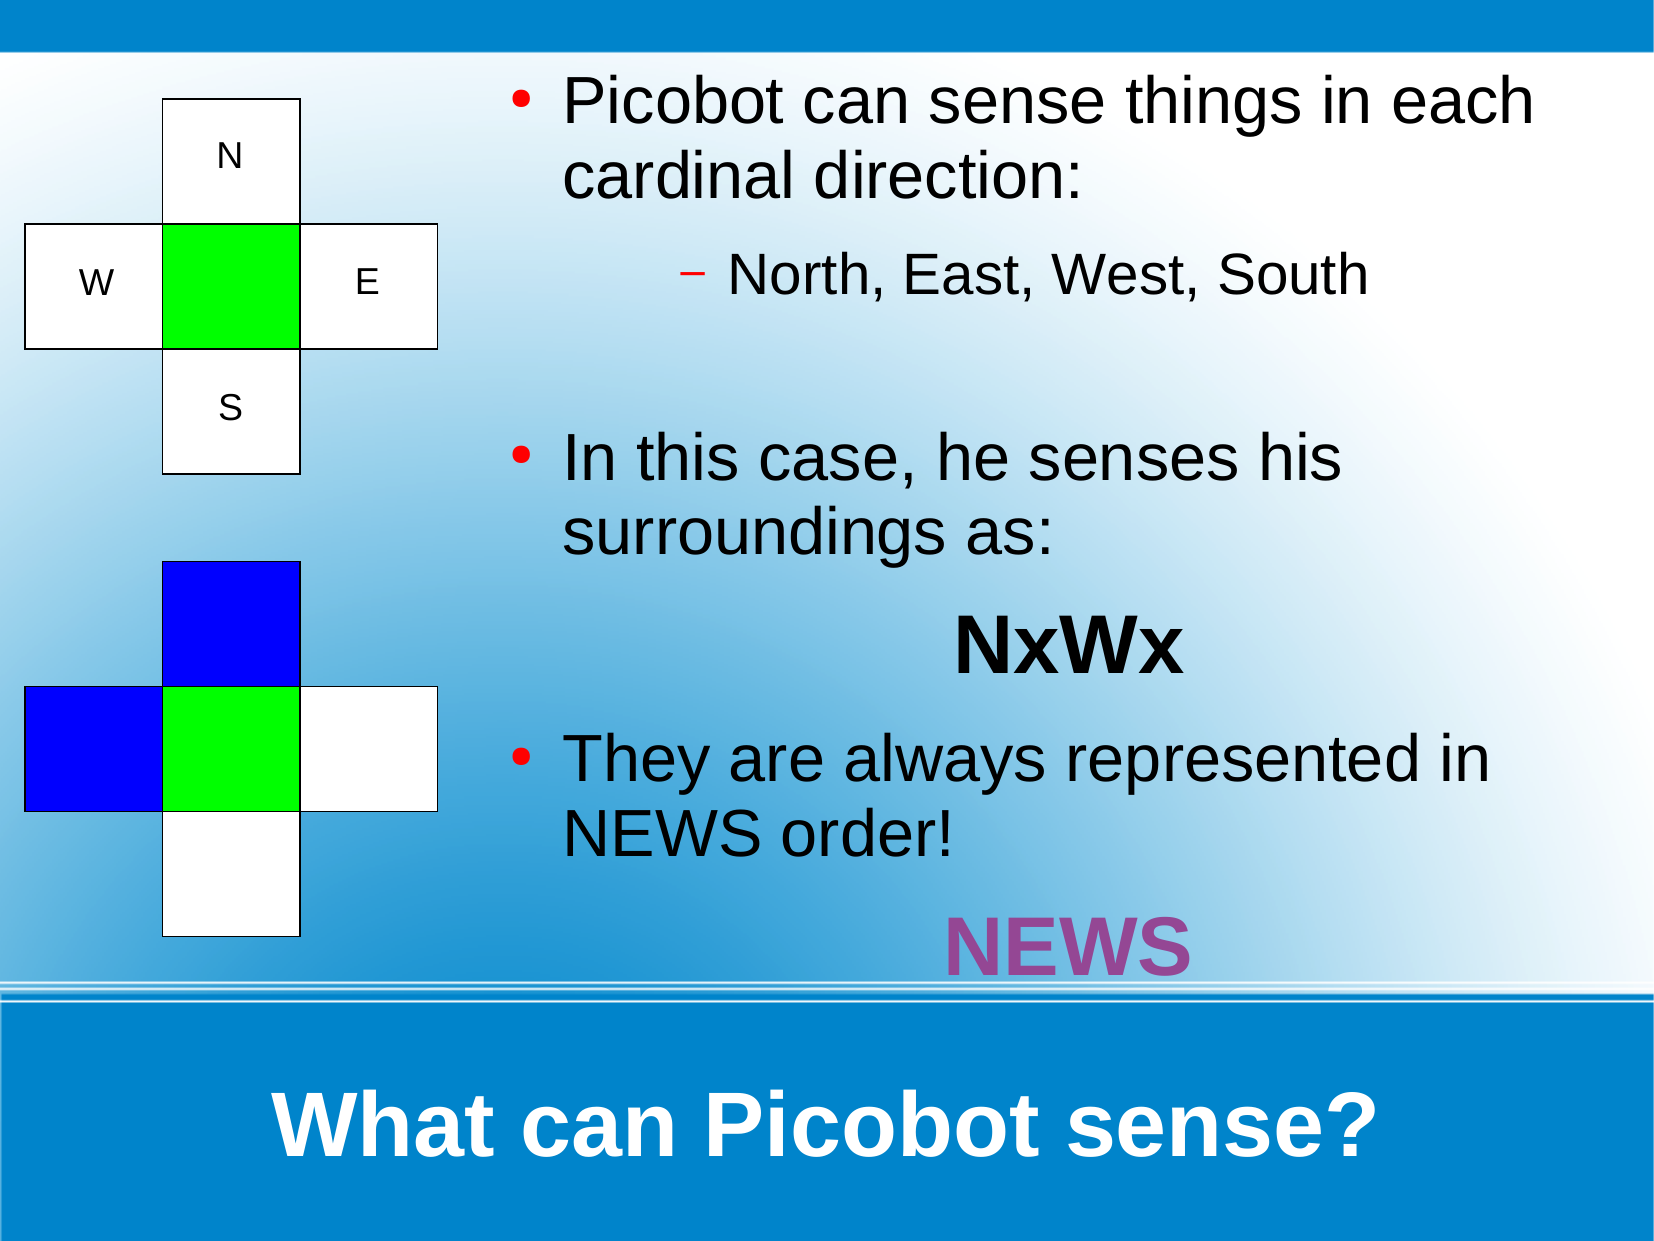

Picobot can sense things in each cardinal direction:
North, East, West, South
In this case, he senses his surroundings as:
NxWx
They are always represented in NEWS order!
NEWS
N
E
W
S
# What can Picobot sense?